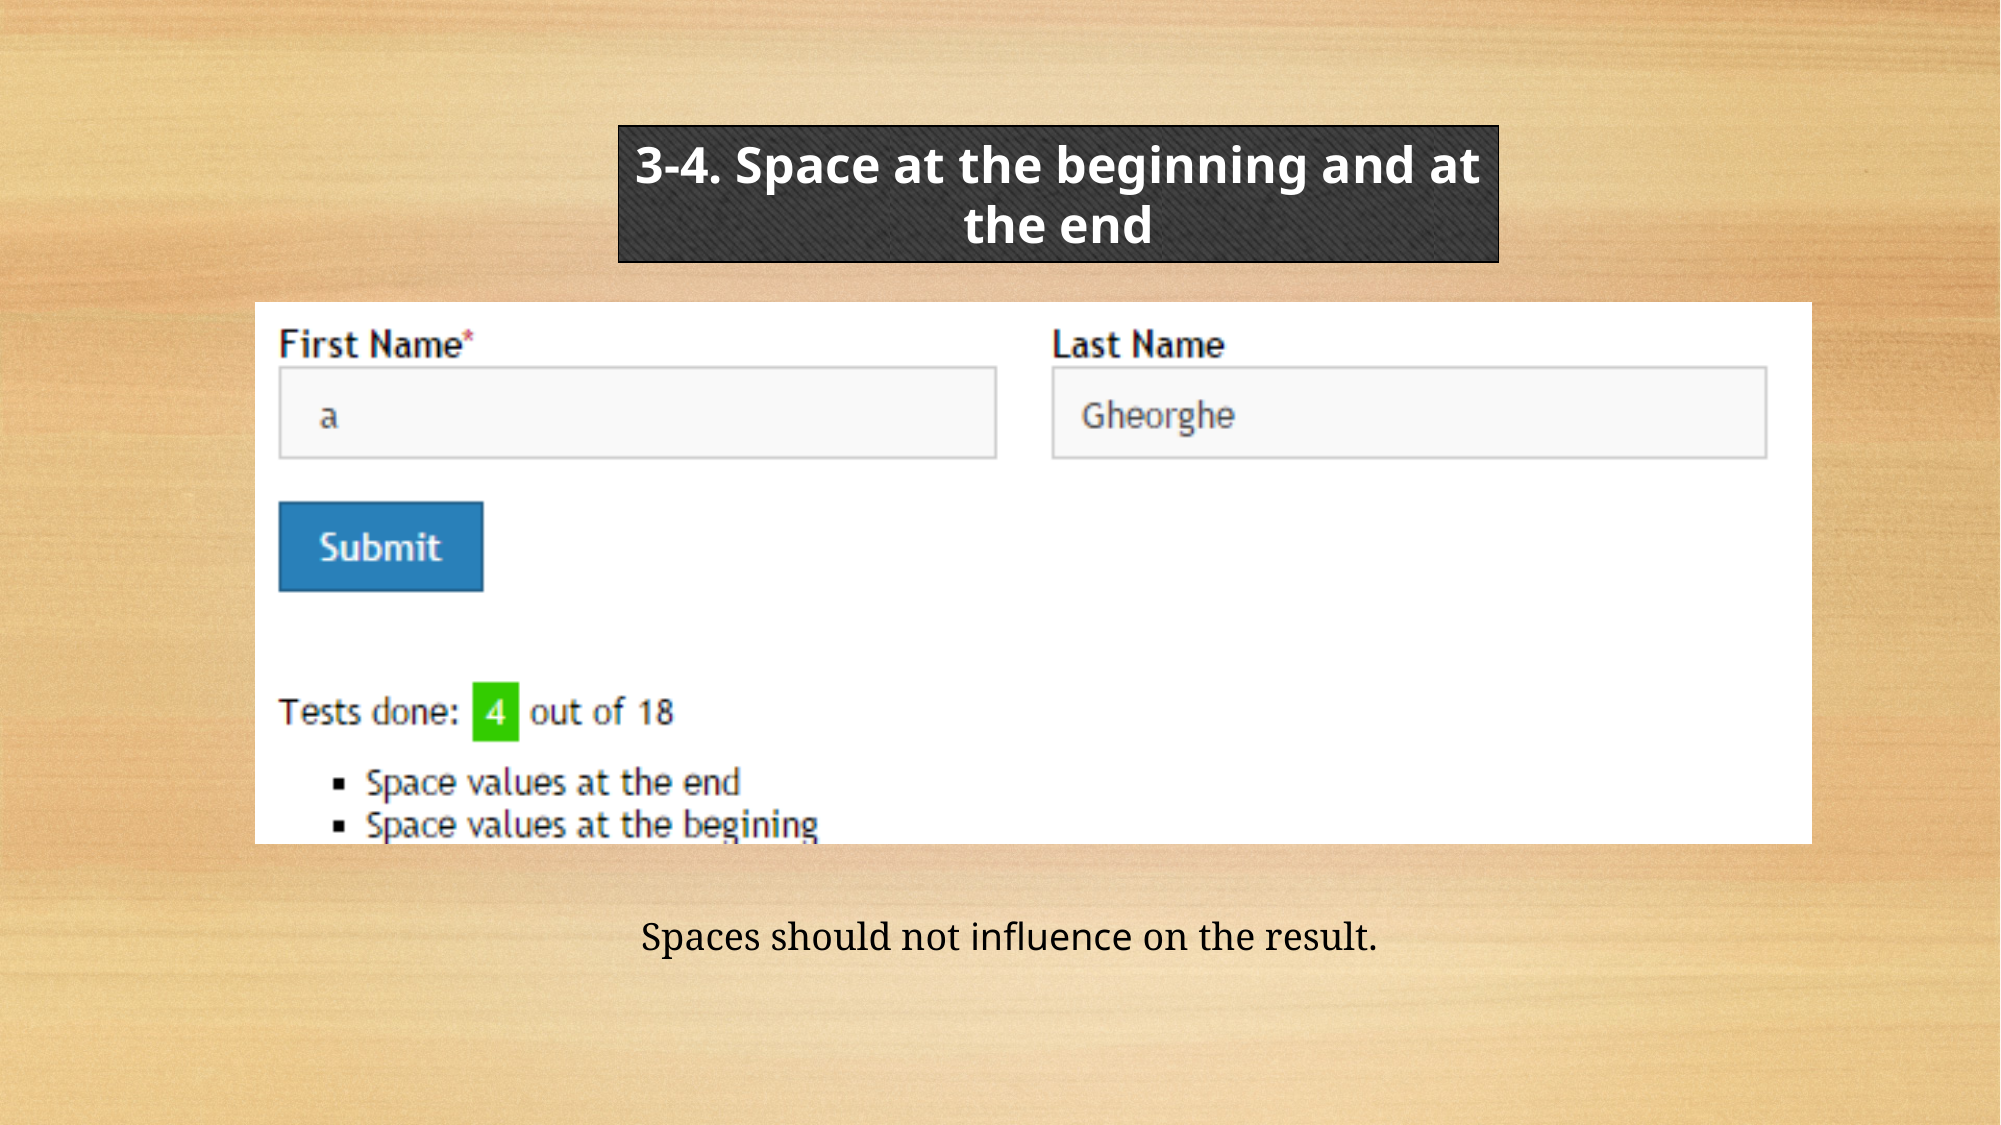

3-4. Space at the beginning and at the end
Spaces should not influence on the result.